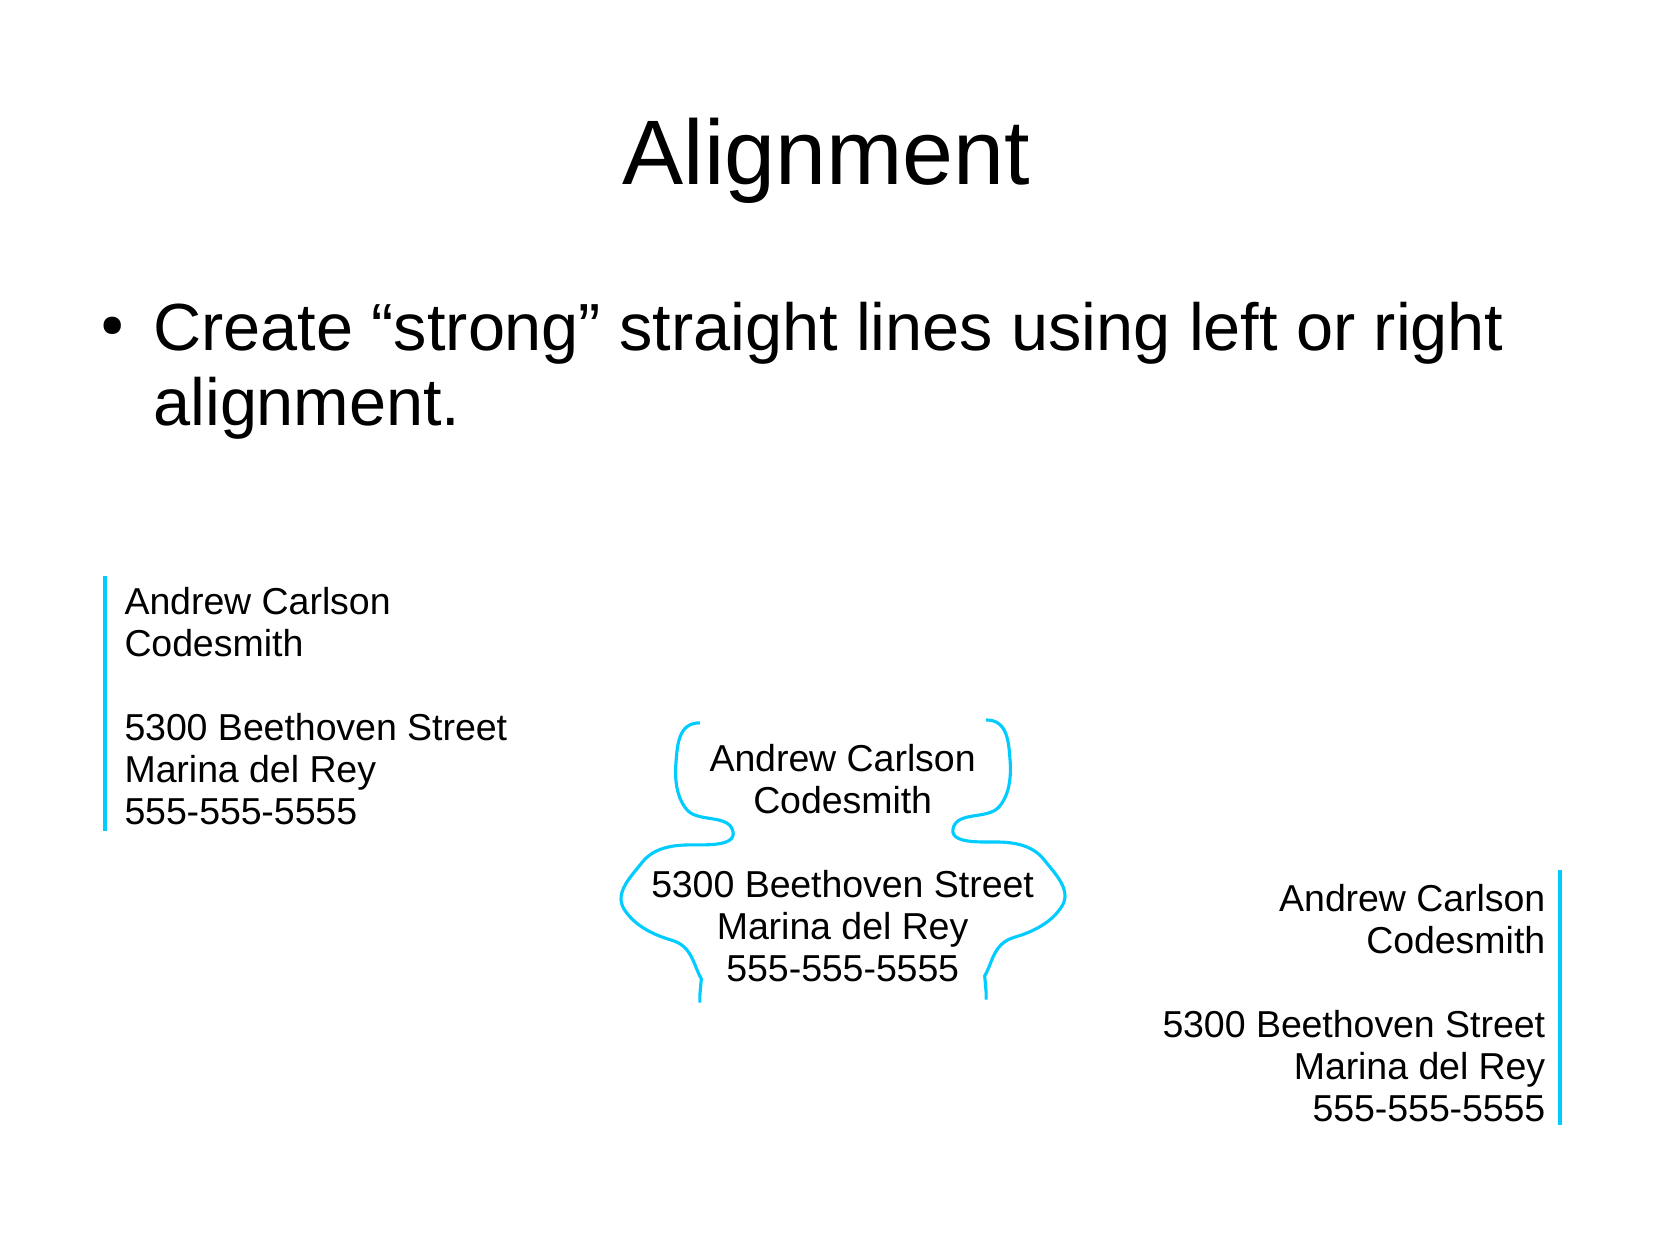

# Alignment
Create “strong” straight lines using left or right alignment.
Andrew Carlson
Codesmith
5300 Beethoven Street
Marina del Rey
555-555-5555
Andrew Carlson
Codesmith
5300 Beethoven Street
Marina del Rey
555-555-5555
Andrew Carlson
Codesmith
5300 Beethoven Street
Marina del Rey
555-555-5555